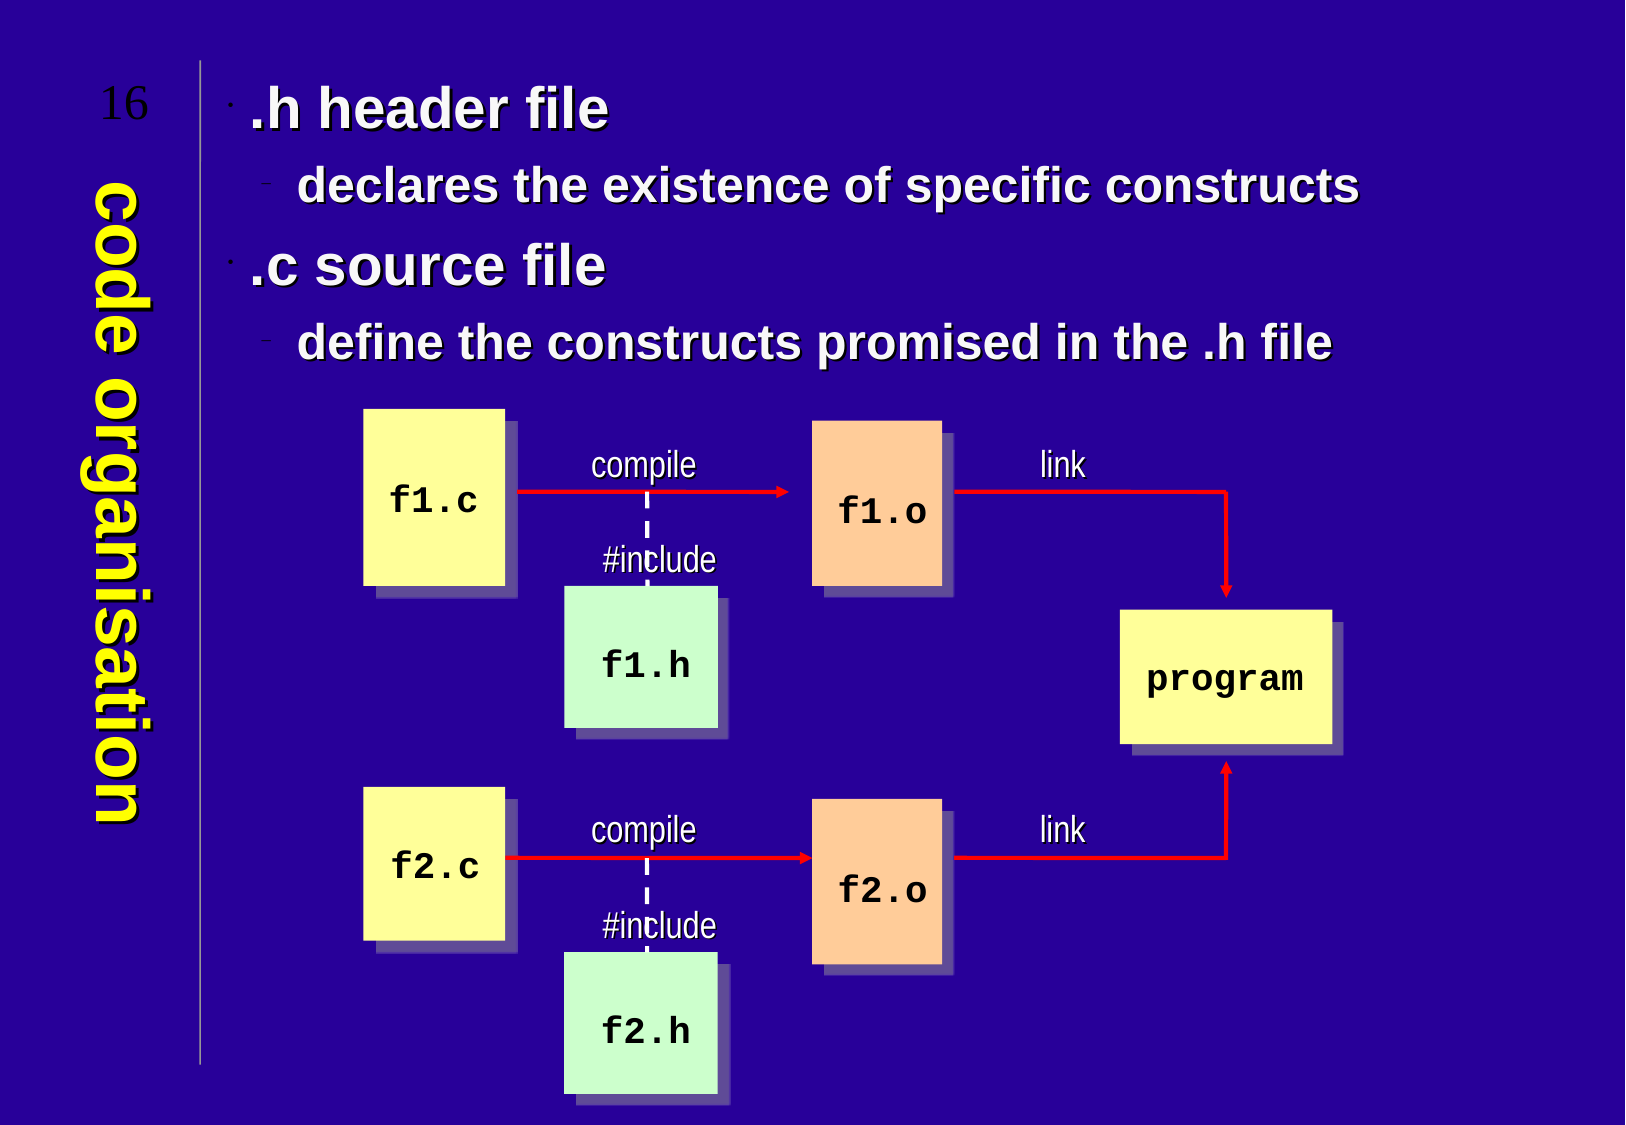

16
 .h header file
declares the existence of specific constructs
 .c source file
define the constructs promised in the .h file
# code organisation
compile
link
f1.c
f1.o
#include
f1.h
program
compile
link
f2.c
f2.o
#include
f2.h